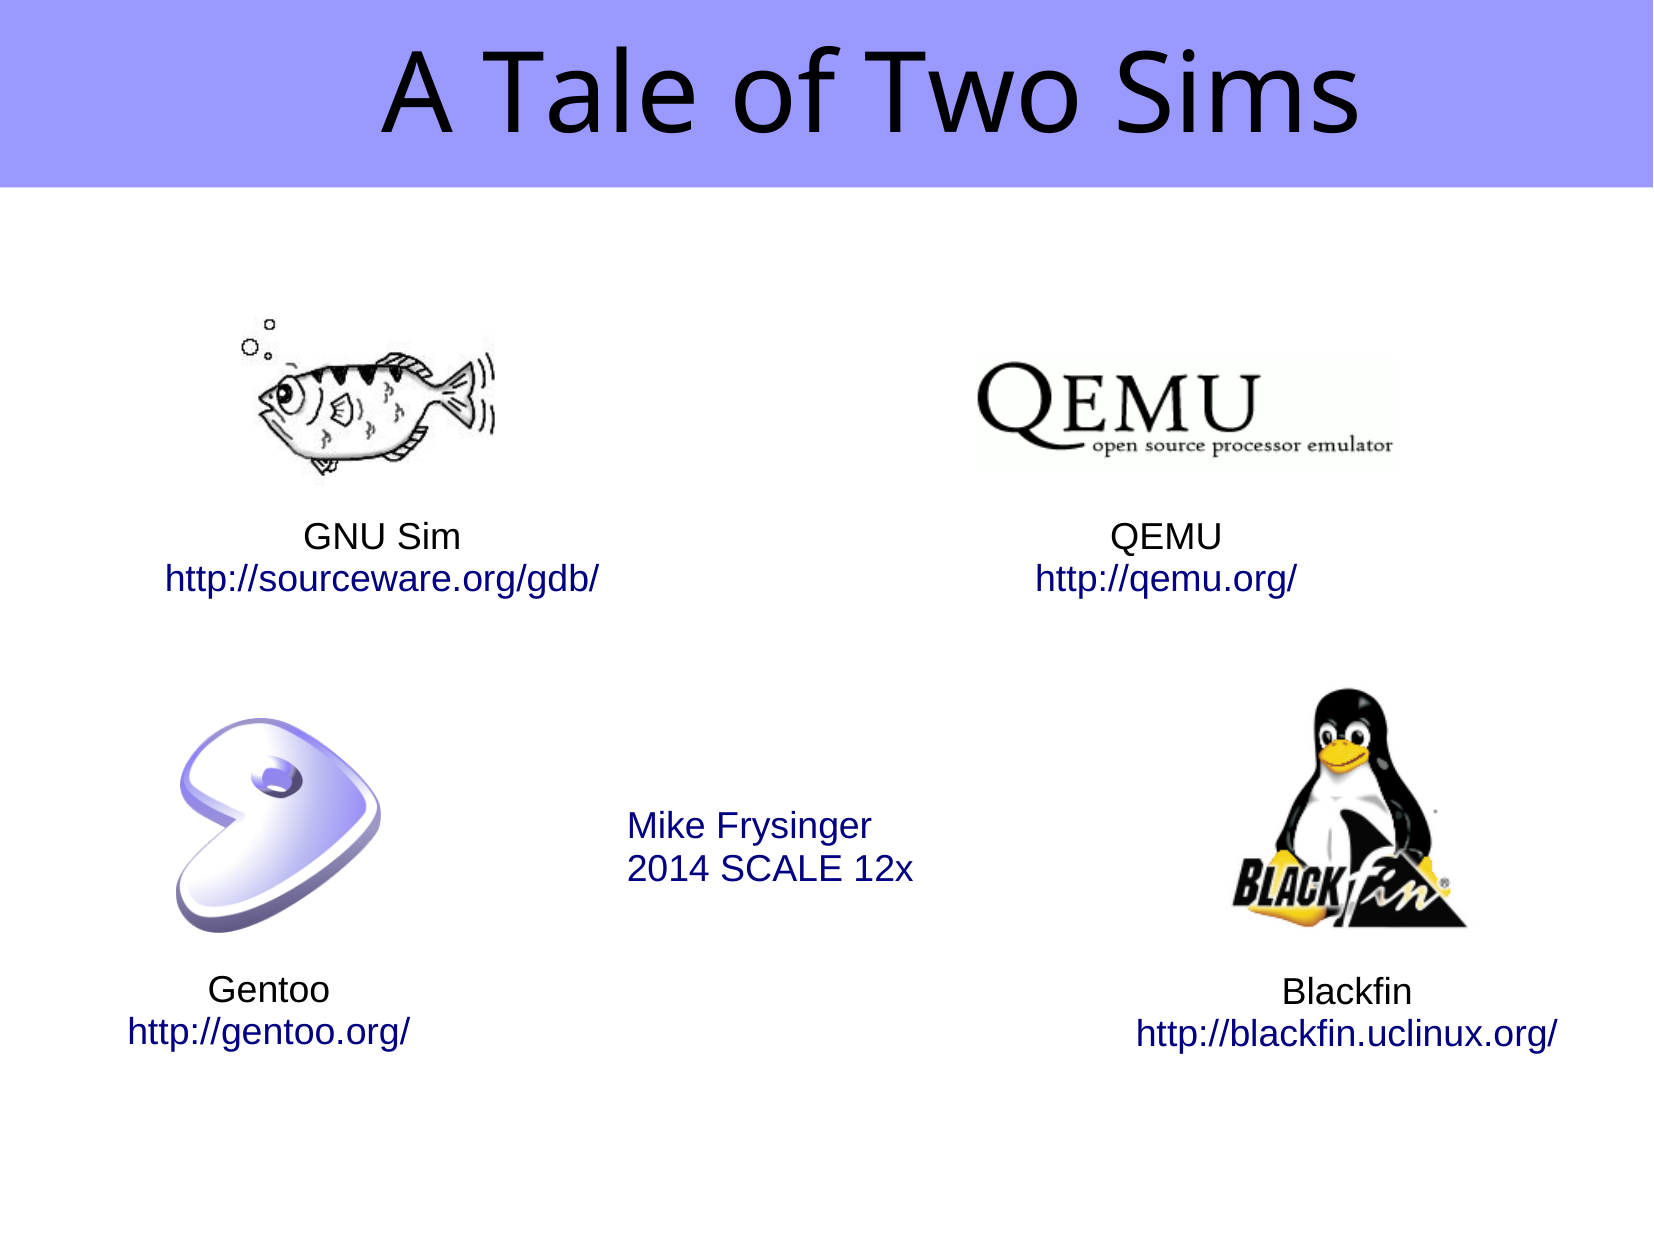

# A Tale of Two Sims
GNU Sim
http://sourceware.org/gdb/
QEMU
http://qemu.org/
Mike Frysinger
2014 SCALE 12x
Gentoo
http://gentoo.org/
Blackfin
http://blackfin.uclinux.org/